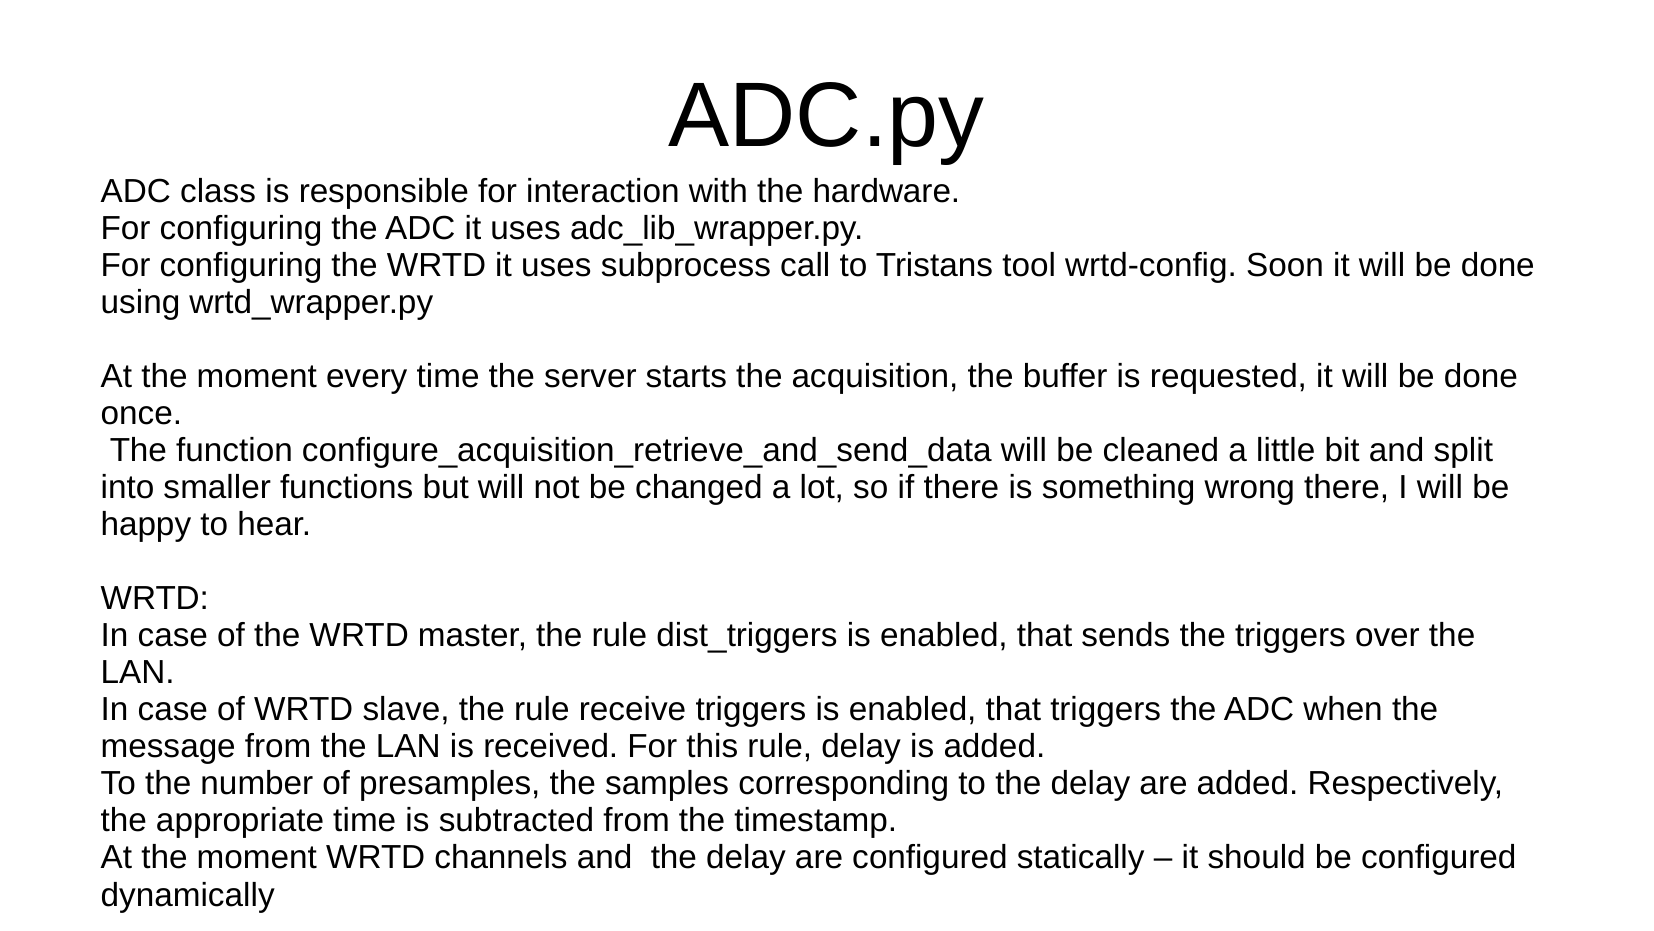

# ADC.py
ADC class is responsible for interaction with the hardware.
For configuring the ADC it uses adc_lib_wrapper.py.
For configuring the WRTD it uses subprocess call to Tristans tool wrtd-config. Soon it will be done using wrtd_wrapper.py
At the moment every time the server starts the acquisition, the buffer is requested, it will be done once.
 The function configure_acquisition_retrieve_and_send_data will be cleaned a little bit and split into smaller functions but will not be changed a lot, so if there is something wrong there, I will be happy to hear.
WRTD:
In case of the WRTD master, the rule dist_triggers is enabled, that sends the triggers over the LAN.
In case of WRTD slave, the rule receive triggers is enabled, that triggers the ADC when the message from the LAN is received. For this rule, delay is added.
To the number of presamples, the samples corresponding to the delay are added. Respectively, the appropriate time is subtracted from the timestamp.
At the moment WRTD channels and the delay are configured statically – it should be configured dynamically